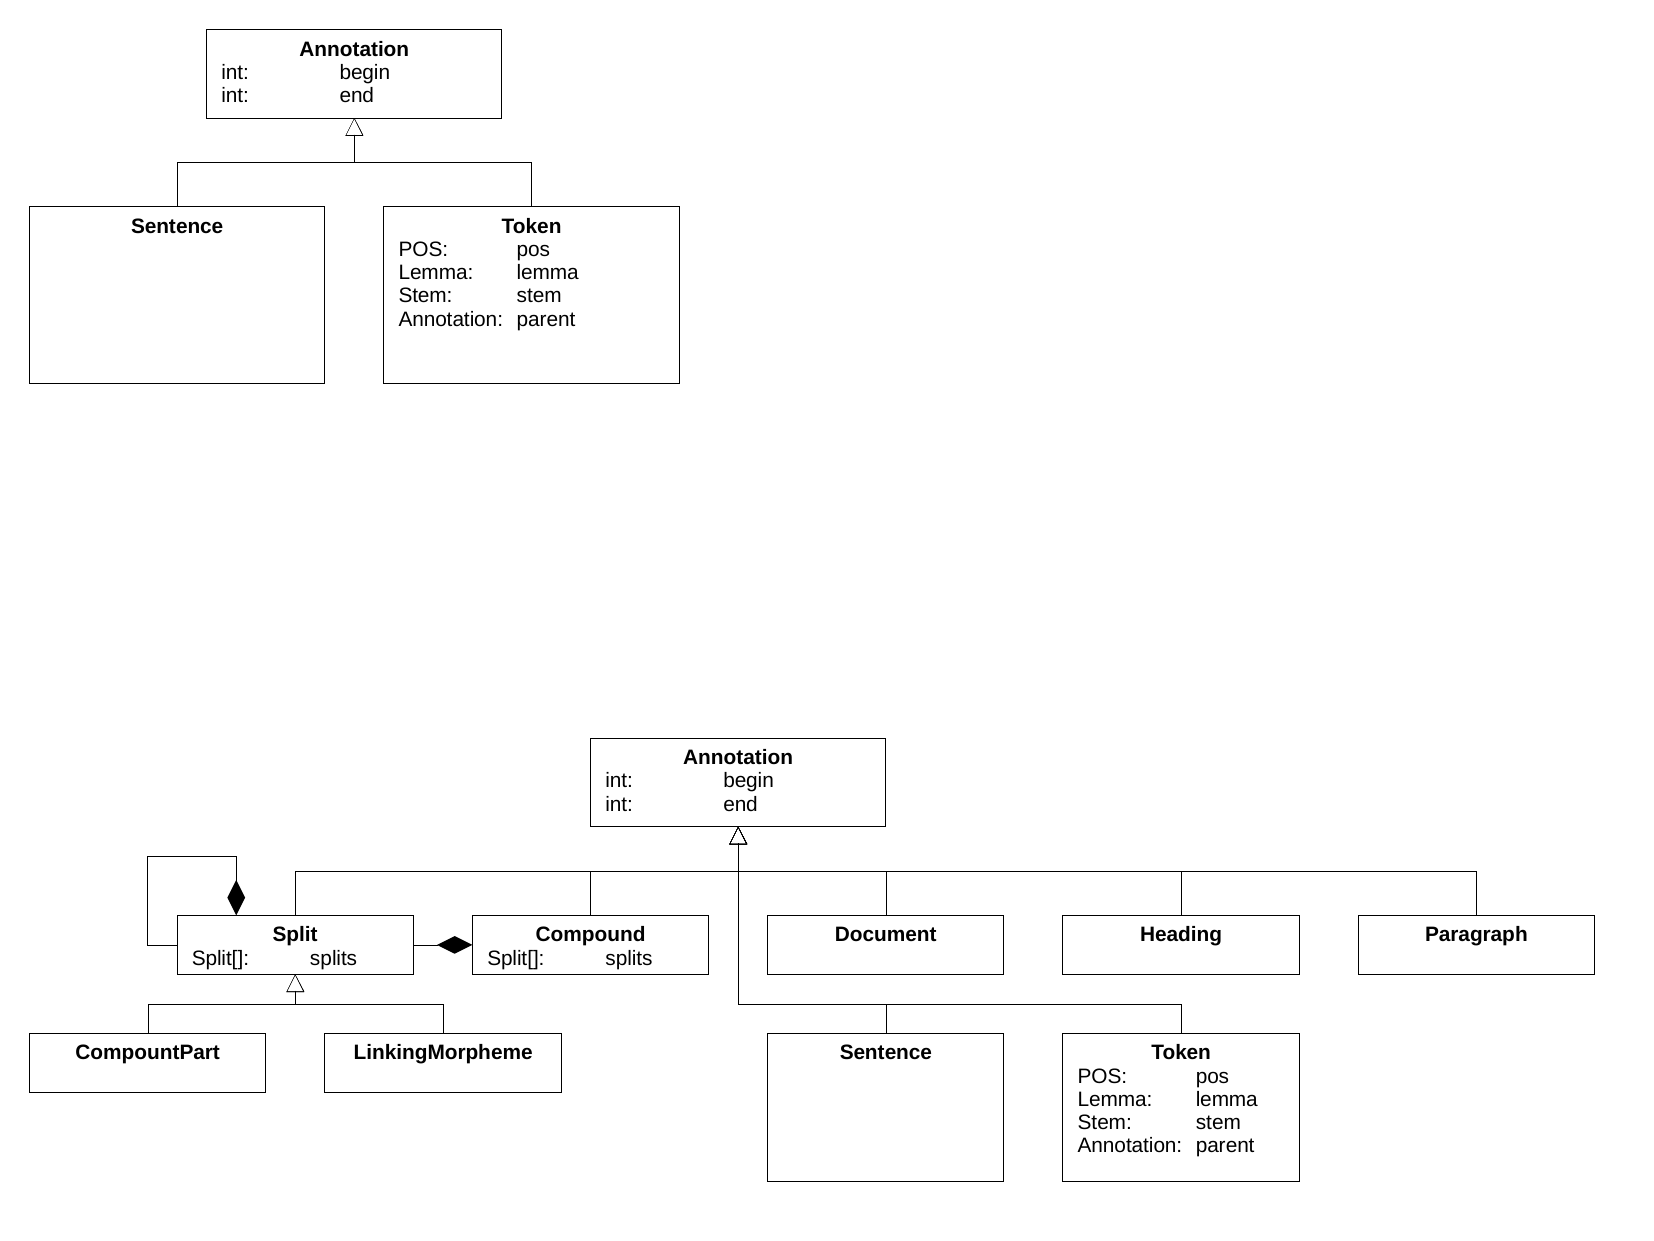

Annotation
int: 	begin
int: 	end
Sentence
Token
POS: 	pos
Lemma: 	lemma
Stem: 	stem
Annotation: 	parent
Annotation
int: 	begin
int: 	end
Split
Split[]: 	splits
Compound
Split[]: 	splits
Document
Heading
Paragraph
CompountPart
LinkingMorpheme
Sentence
Token
POS: 	pos
Lemma: 	lemma
Stem: 	stem
Annotation: 	parent